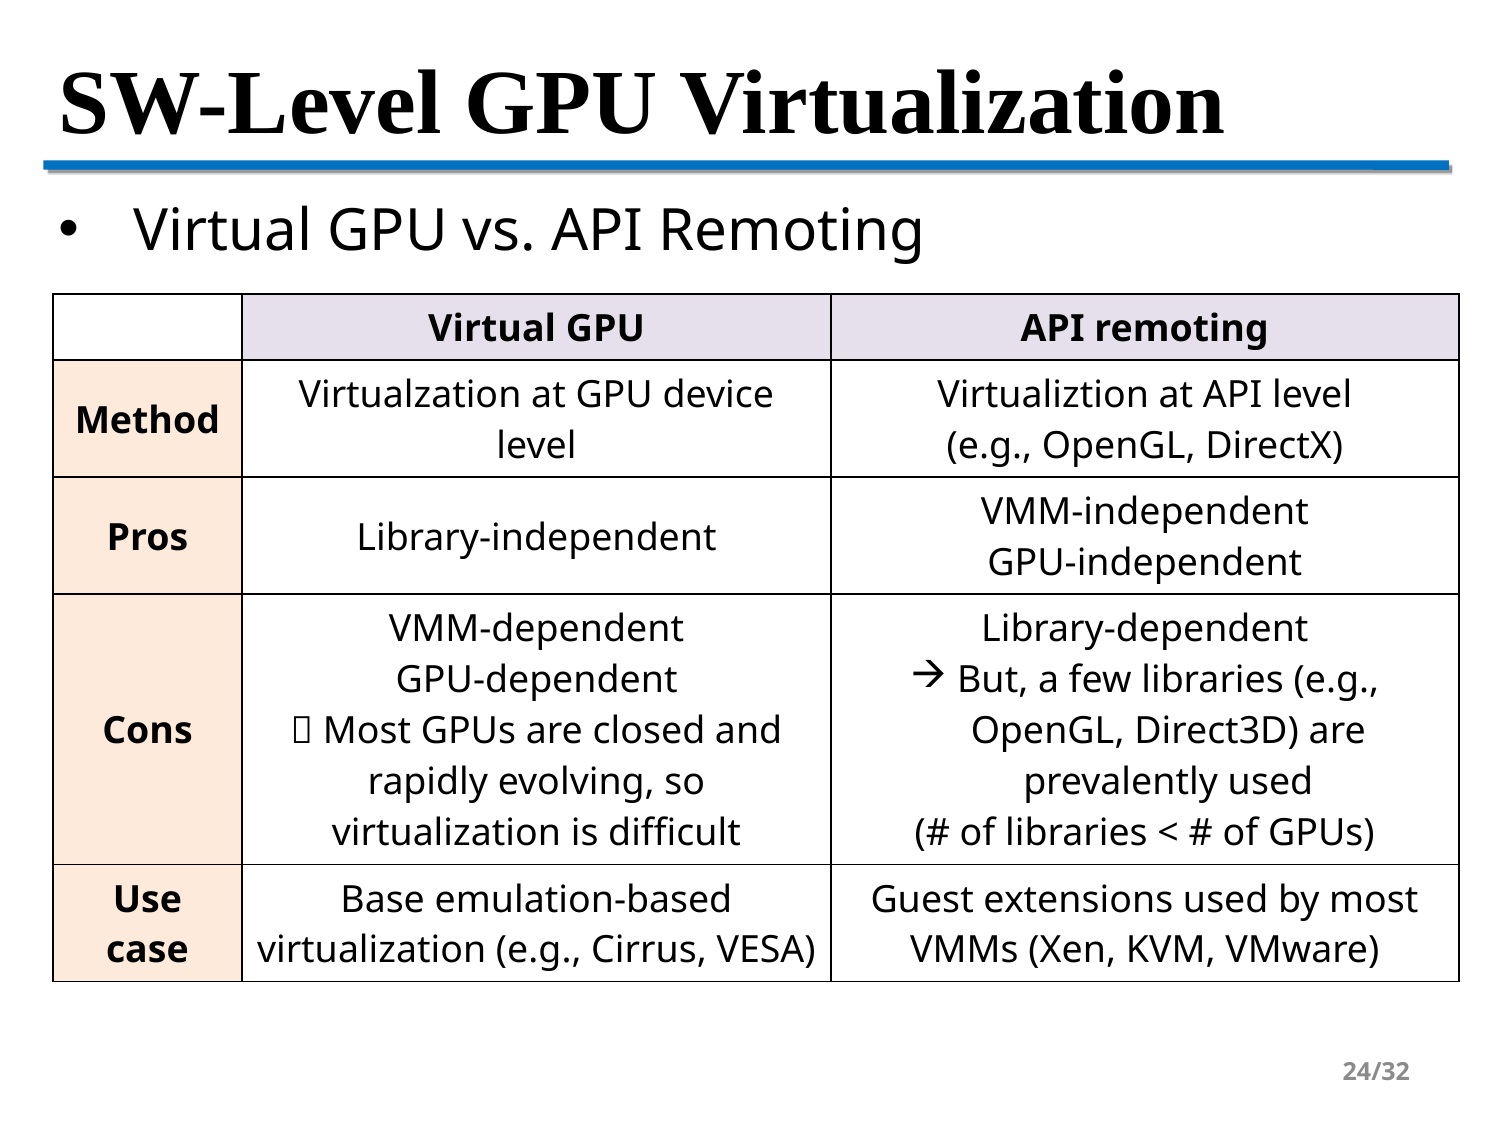

# SW-Level GPU Virtualization
Virtual GPU vs. API Remoting
| | Virtual GPU | API remoting |
| --- | --- | --- |
| Method | Virtualzation at GPU device level | Virtualiztion at API level (e.g., OpenGL, DirectX) |
| Pros | Library-independent | VMM-independent GPU-independent |
| Cons | VMM-dependent GPU-dependent  Most GPUs are closed and rapidly evolving, so virtualization is difficult | Library-dependent But, a few libraries (e.g., OpenGL, Direct3D) are prevalently used (# of libraries < # of GPUs) |
| Use case | Base emulation-based virtualization (e.g., Cirrus, VESA) | Guest extensions used by most VMMs (Xen, KVM, VMware) |